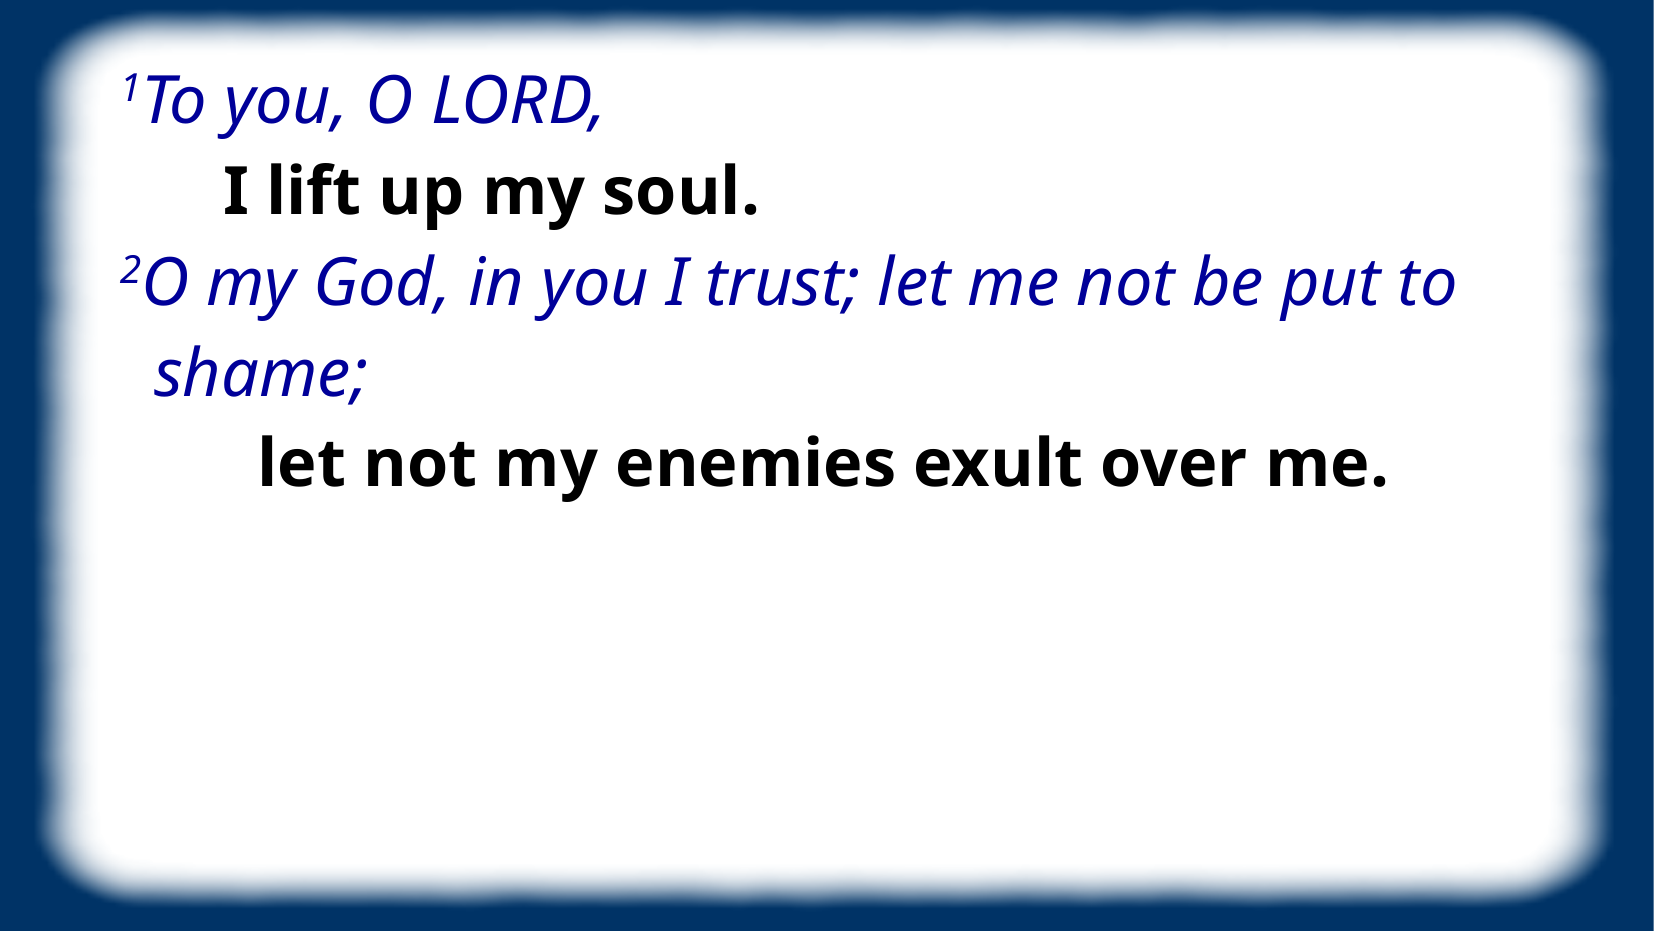

1To you, O LORD,
 I lift up my soul.
2O my God, in you I trust; let me not be put to
 shame;
 let not my enemies exult over me.